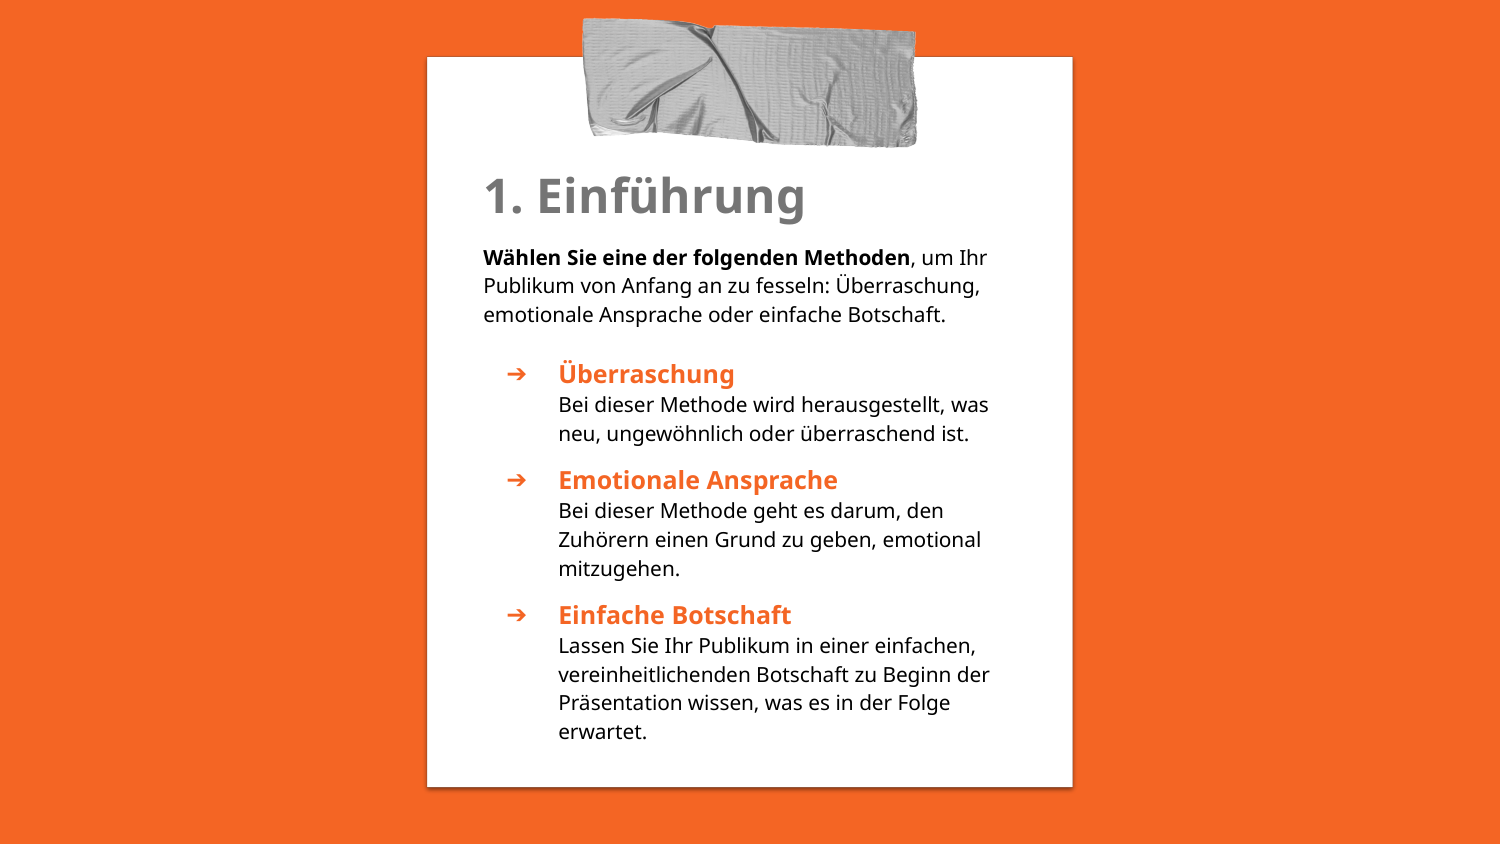

1. Einführung
# Wählen Sie eine der folgenden Methoden, um Ihr Publikum von Anfang an zu fesseln: Überraschung, emotionale Ansprache oder einfache Botschaft.
Überraschung
Bei dieser Methode wird herausgestellt, was neu, ungewöhnlich oder überraschend ist.
Emotionale Ansprache
Bei dieser Methode geht es darum, den Zuhörern einen Grund zu geben, emotional mitzugehen.
Einfache Botschaft
Lassen Sie Ihr Publikum in einer einfachen, vereinheitlichenden Botschaft zu Beginn der Präsentation wissen, was es in der Folge erwartet.